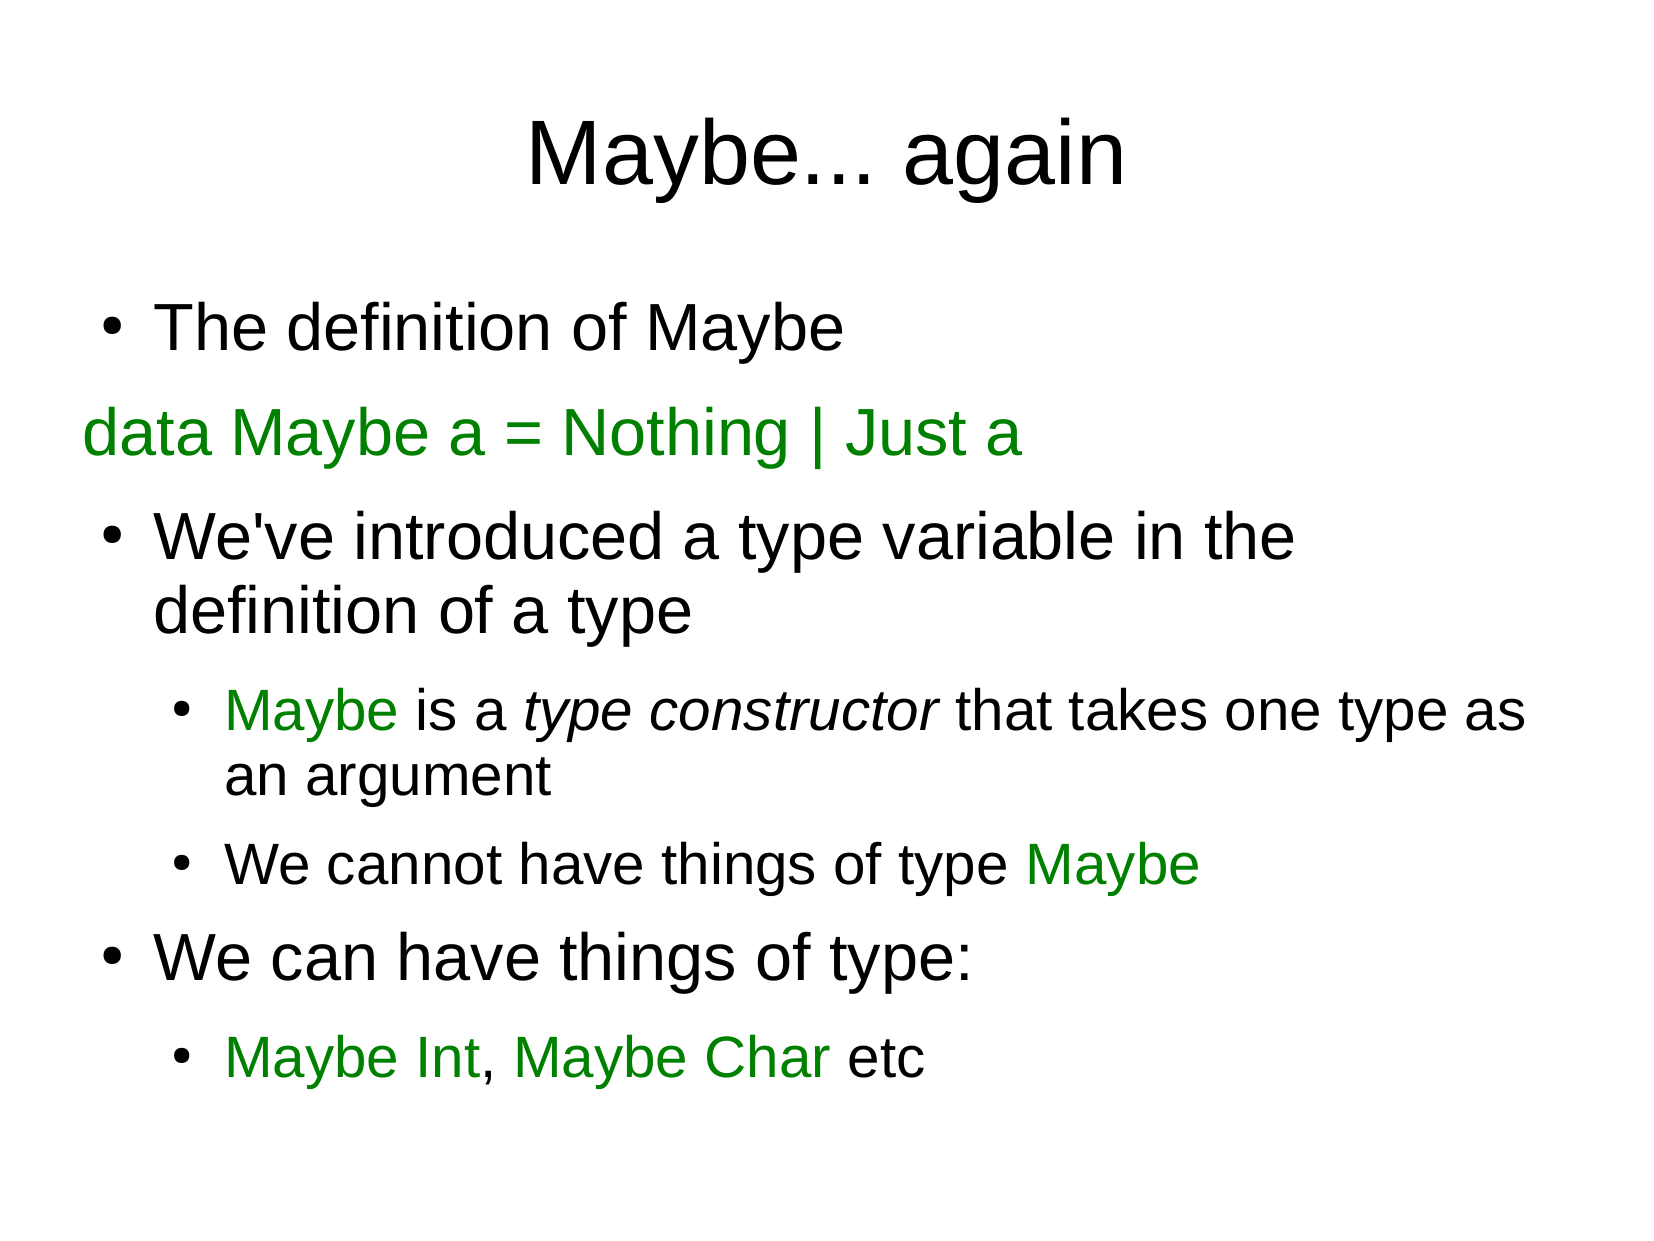

# Maybe... again
The definition of Maybe
data Maybe a = Nothing | Just a
We've introduced a type variable in the definition of a type
Maybe is a type constructor that takes one type as an argument
We cannot have things of type Maybe
We can have things of type:
Maybe Int, Maybe Char etc